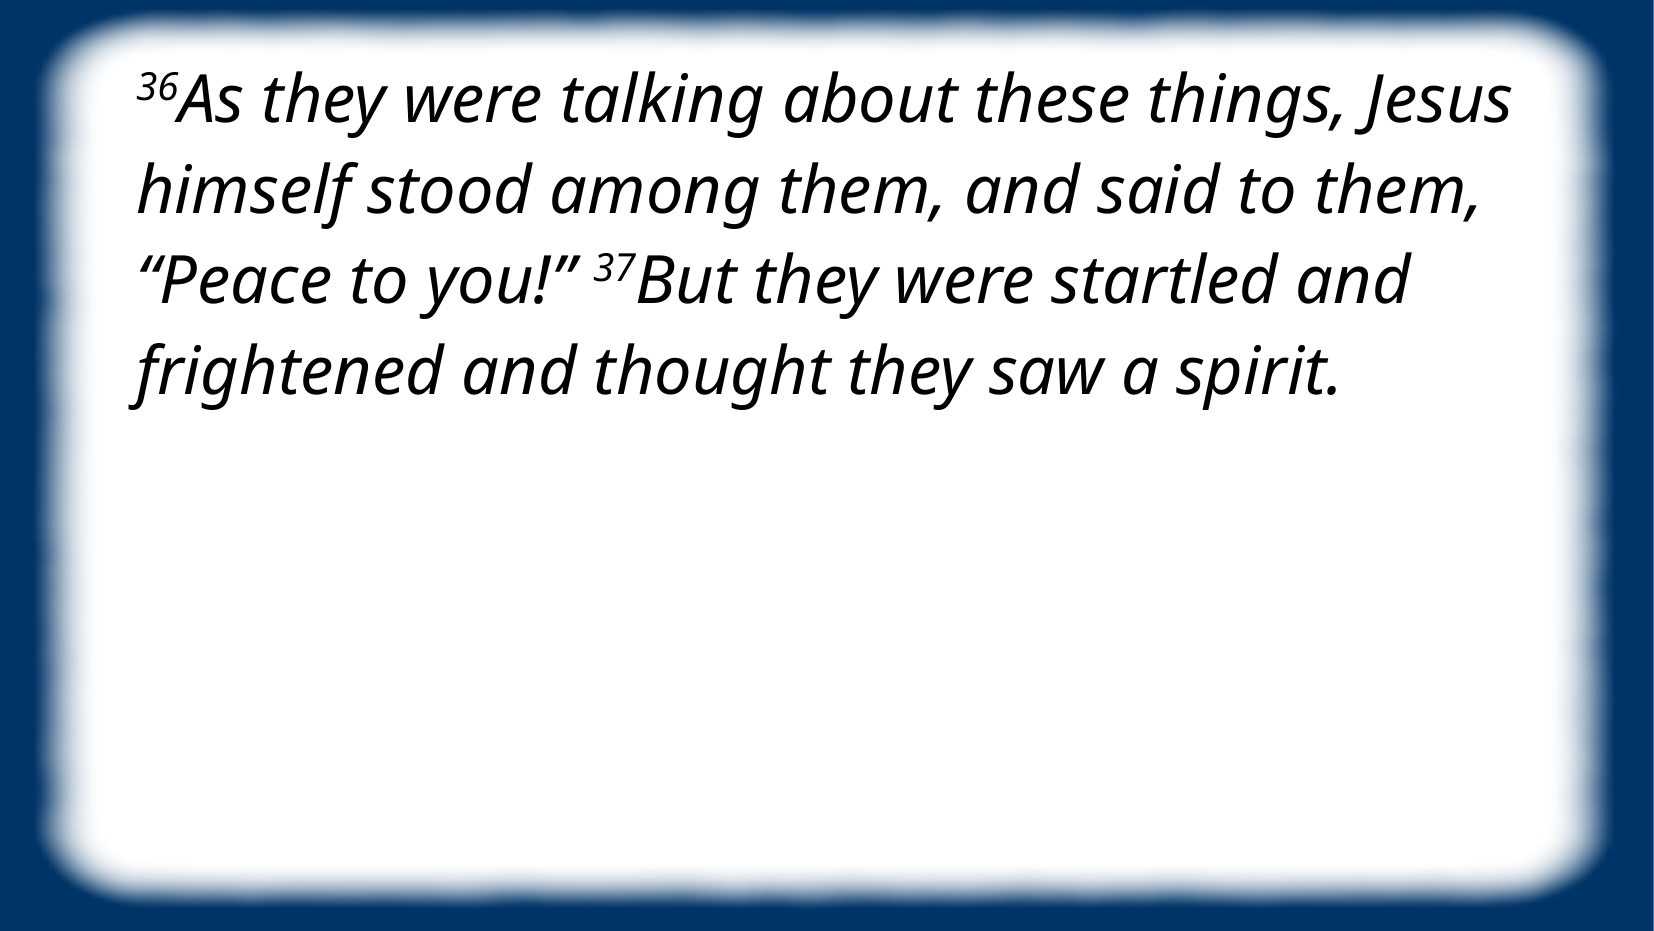

36As they were talking about these things, Jesus himself stood among them, and said to them, “Peace to you!” 37But they were startled and frightened and thought they saw a spirit.